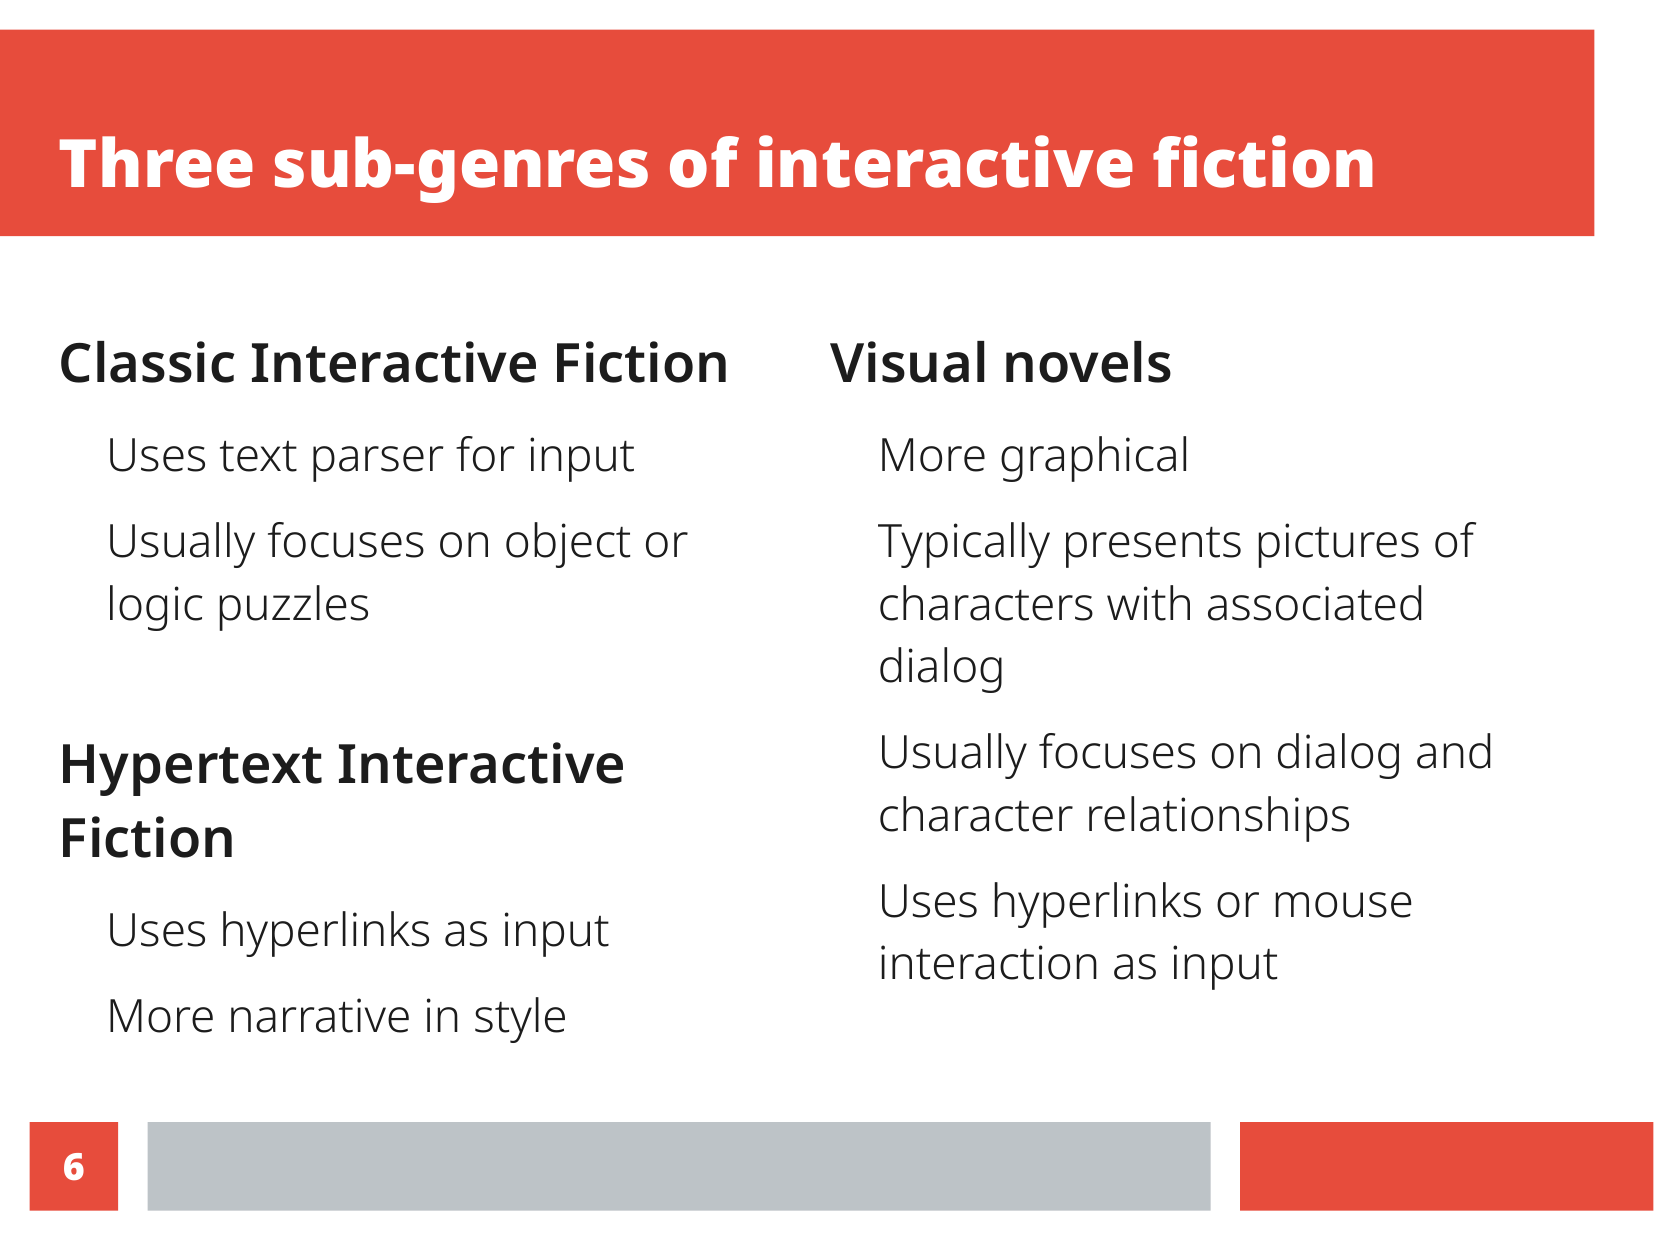

# Three sub-genres of interactive fiction
Classic Interactive Fiction
Uses text parser for input
Usually focuses on object or logic puzzles
Visual novels
More graphical
Typically presents pictures of characters with associated dialog
Usually focuses on dialog and character relationships
Uses hyperlinks or mouse interaction as input
Hypertext Interactive Fiction
Uses hyperlinks as input
More narrative in style
6